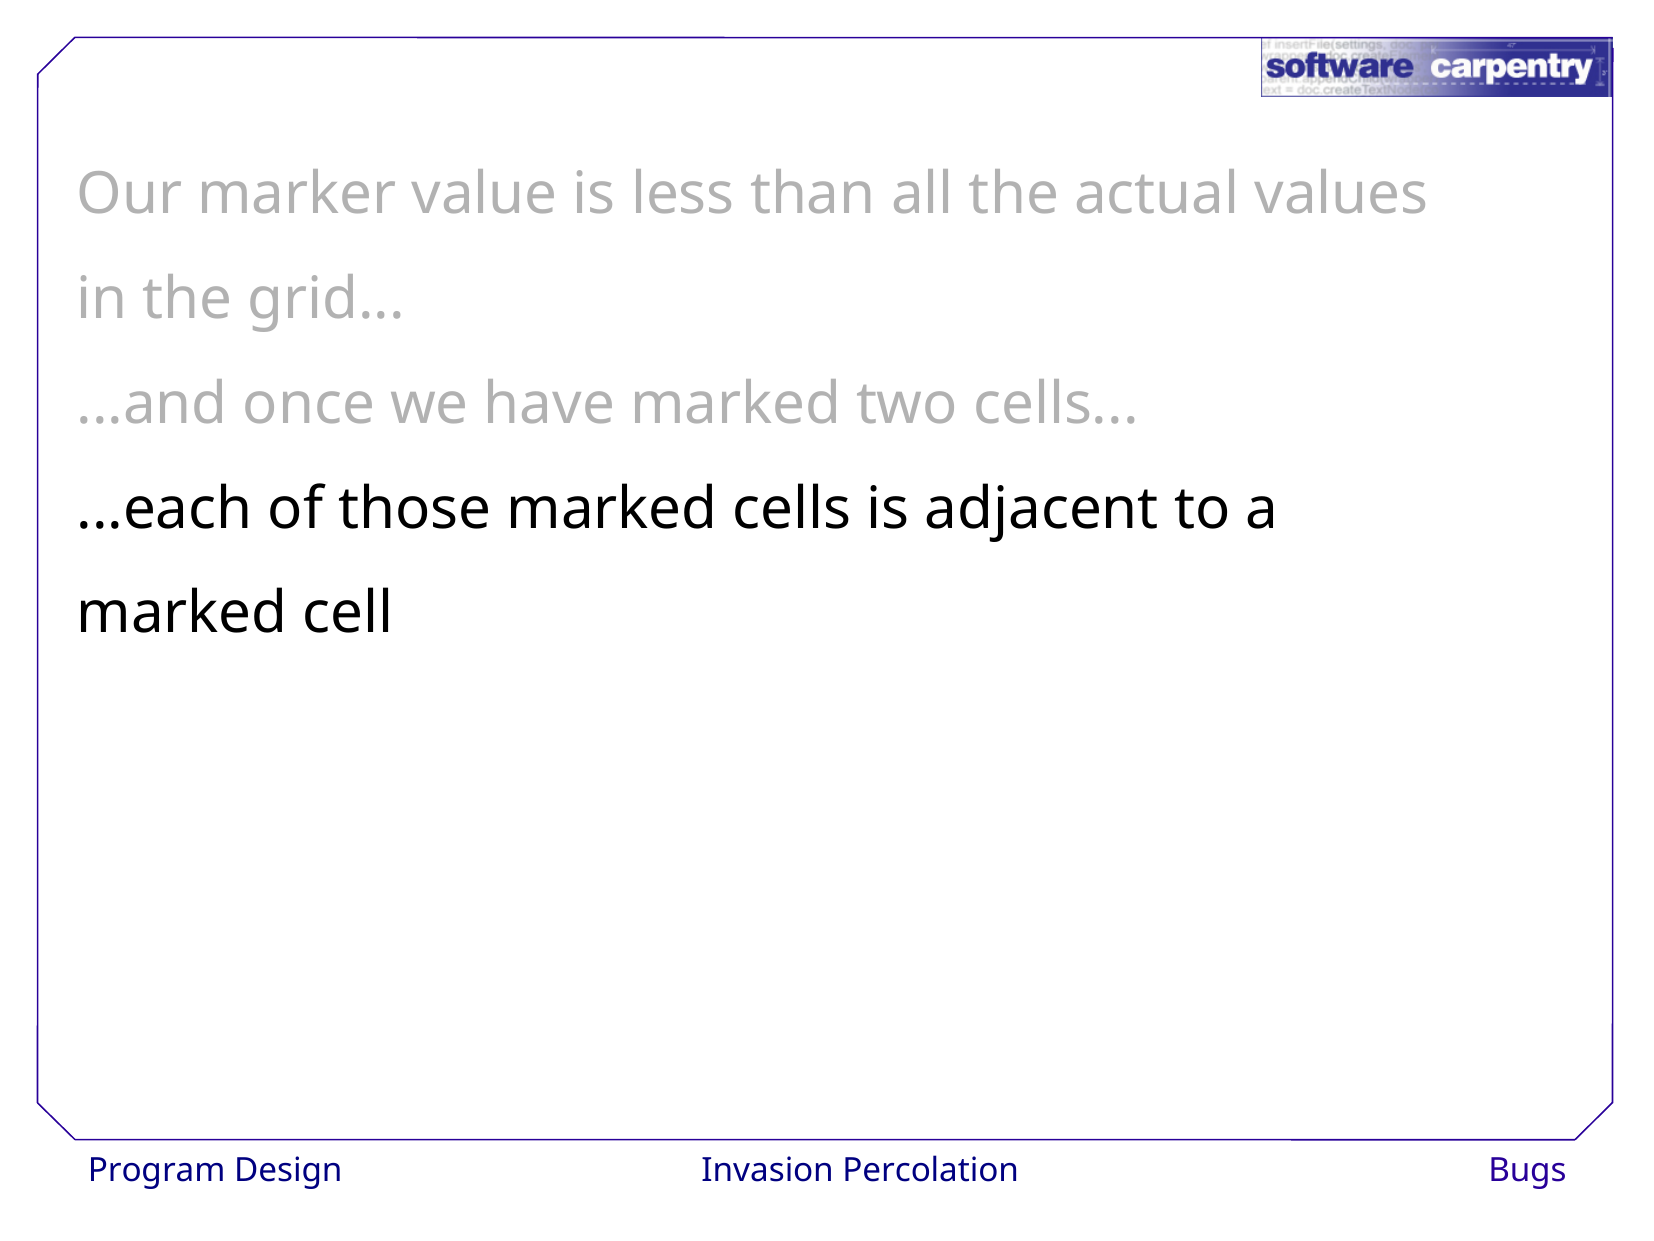

Our marker value is less than all the actual values
in the grid...
...and once we have marked two cells...
...each of those marked cells is adjacent to a
marked cell